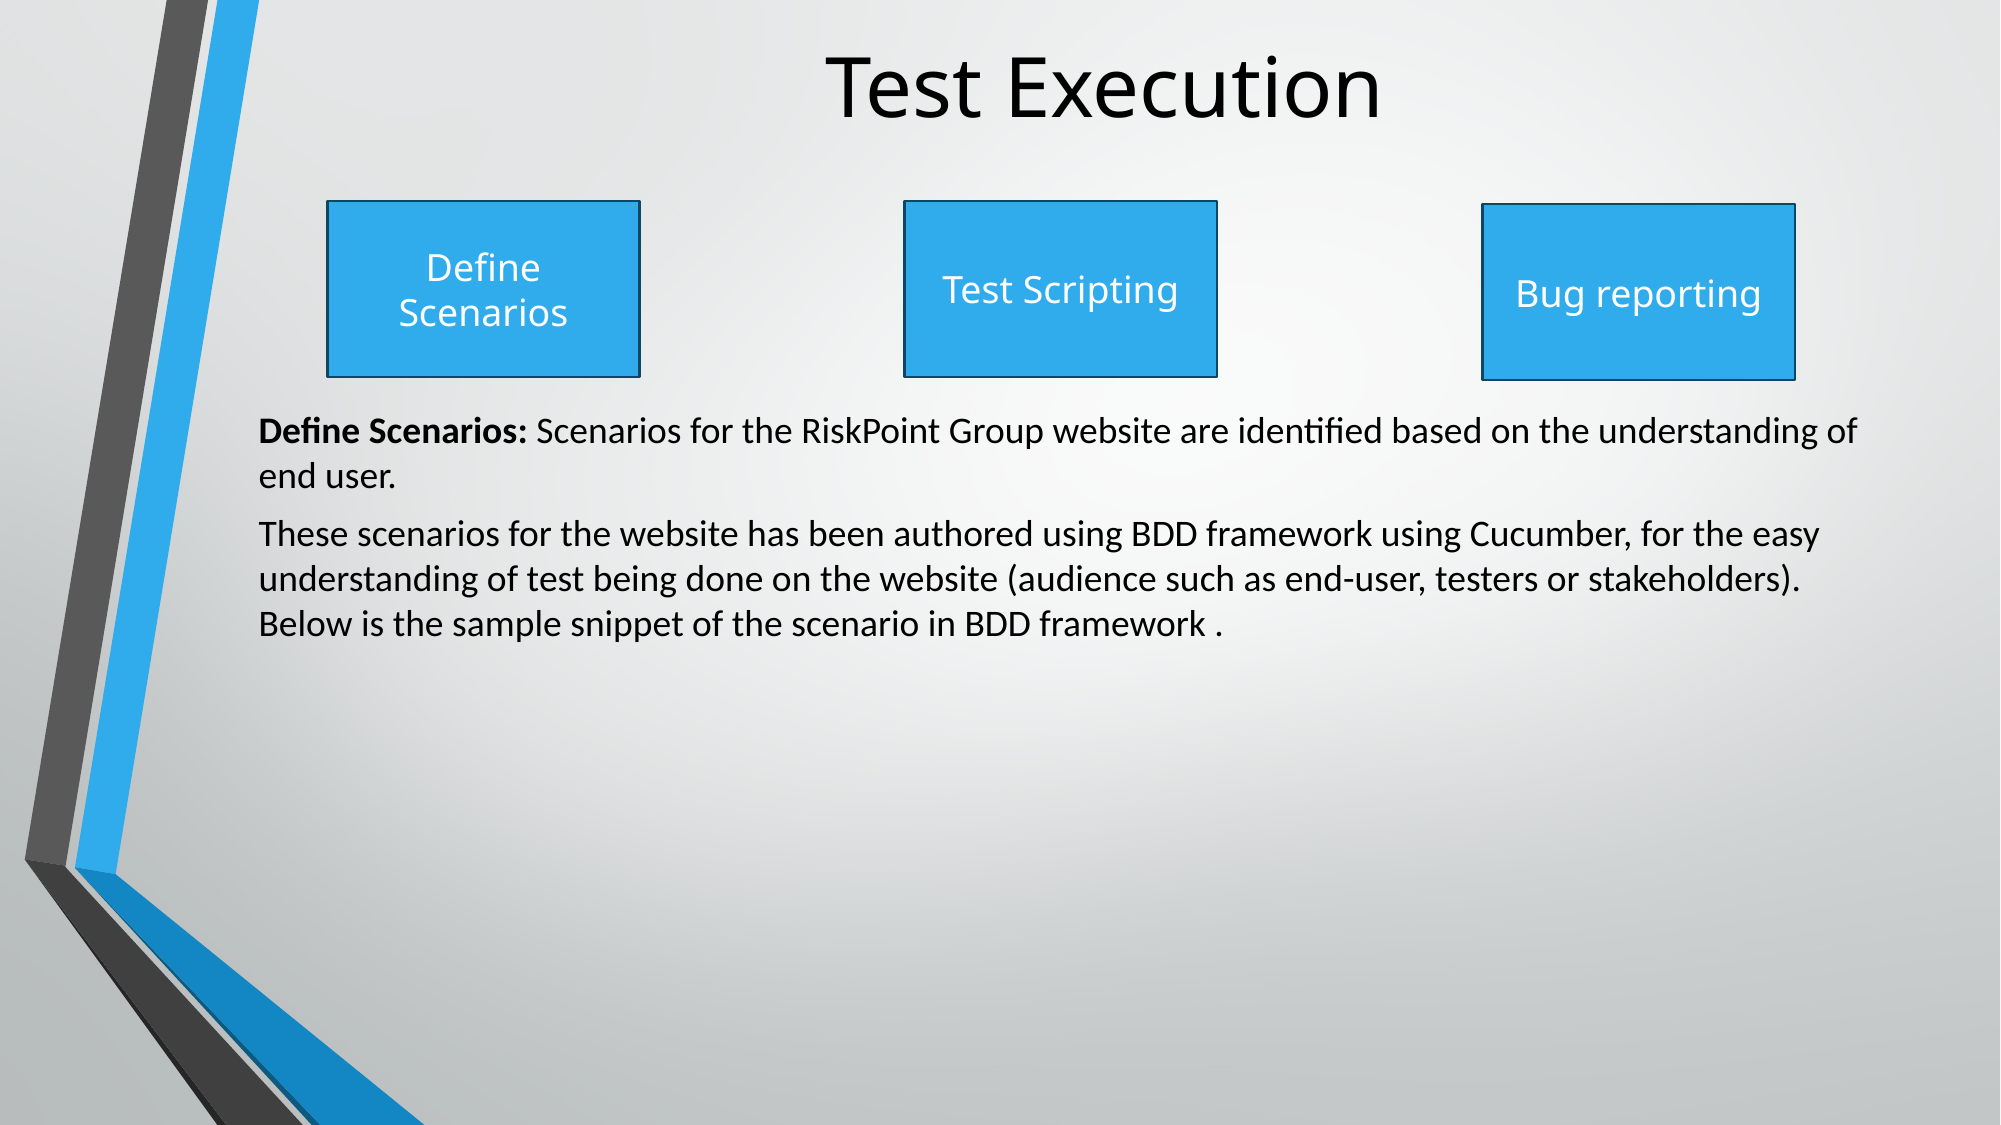

# Test Execution
Define Scenarios
Test Scripting
Bug reporting
Define Scenarios: Scenarios for the RiskPoint Group website are identified based on the understanding of end user.
These scenarios for the website has been authored using BDD framework using Cucumber, for the easy understanding of test being done on the website (audience such as end-user, testers or stakeholders). Below is the sample snippet of the scenario in BDD framework .